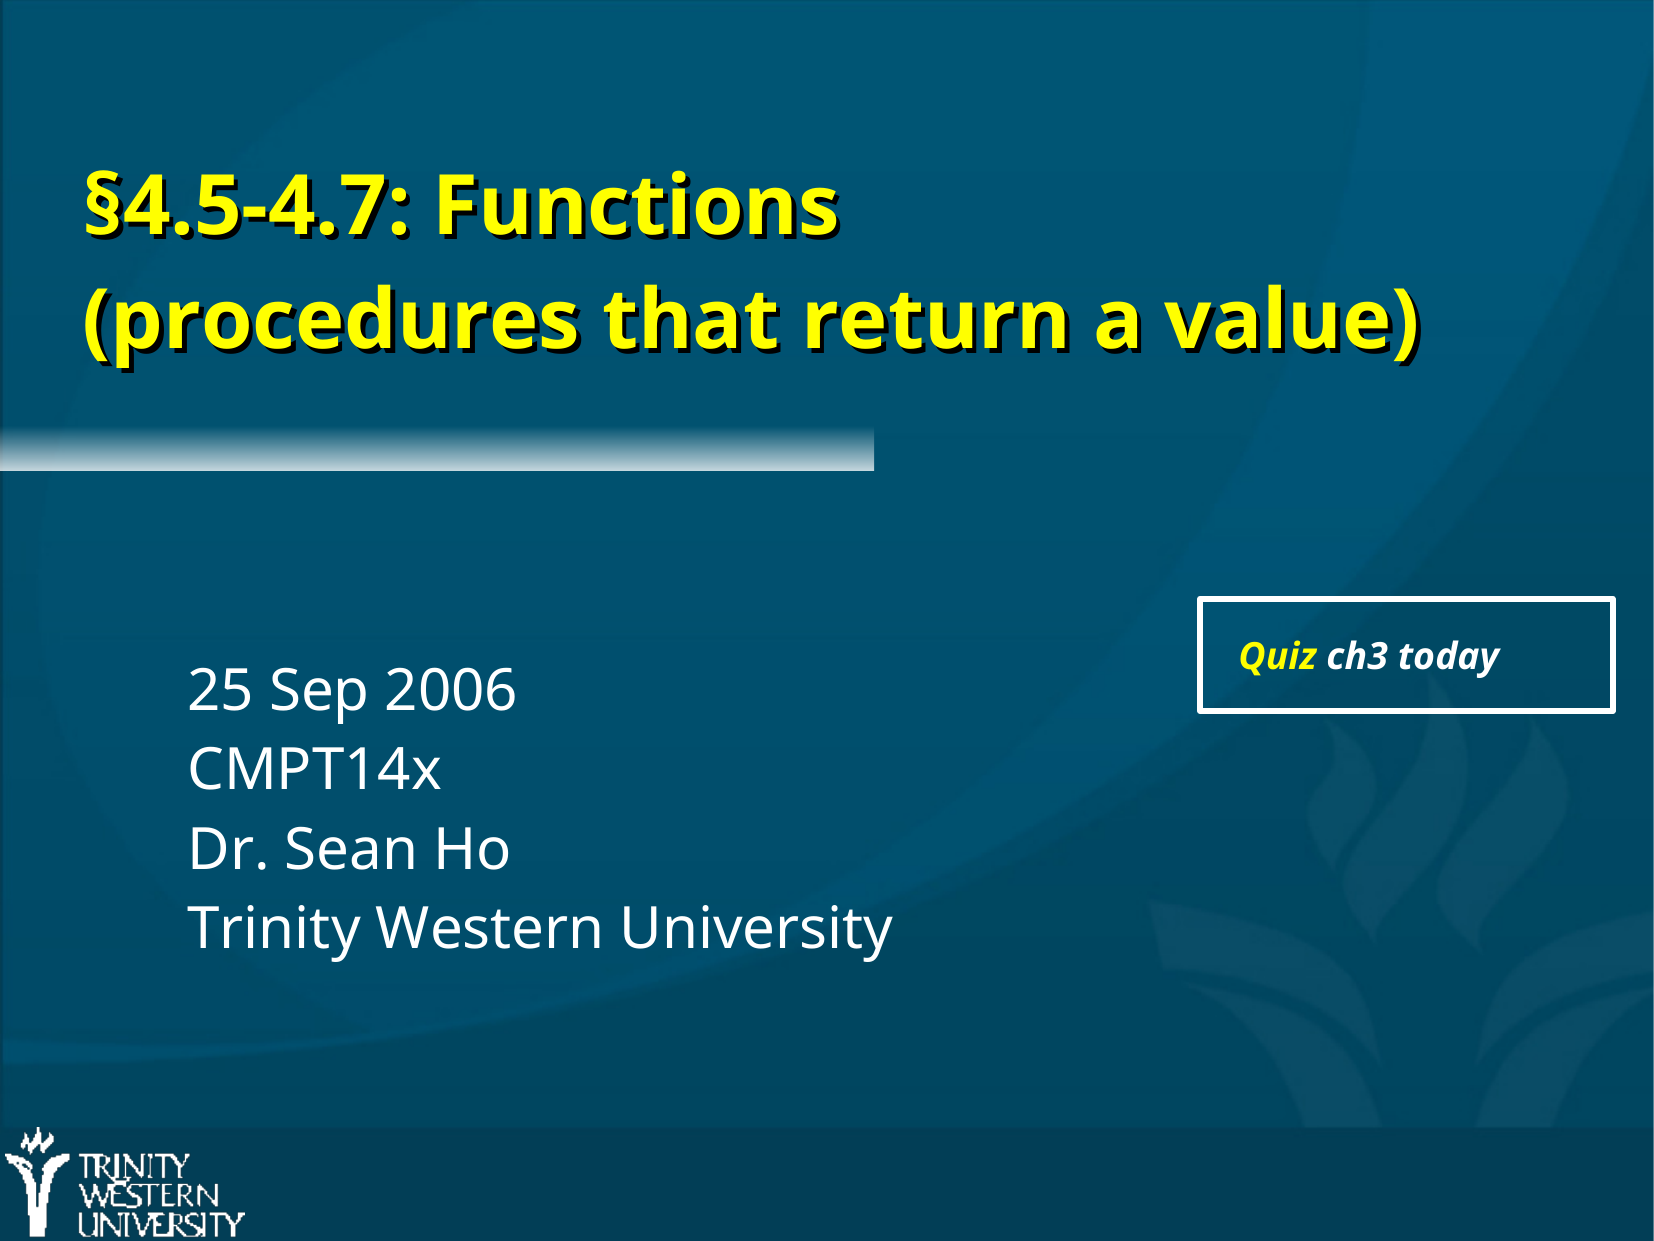

# §4.5-4.7: Functions (procedures that return a value)
25 Sep 2006
CMPT14x
Dr. Sean Ho
Trinity Western University
Quiz ch3 today